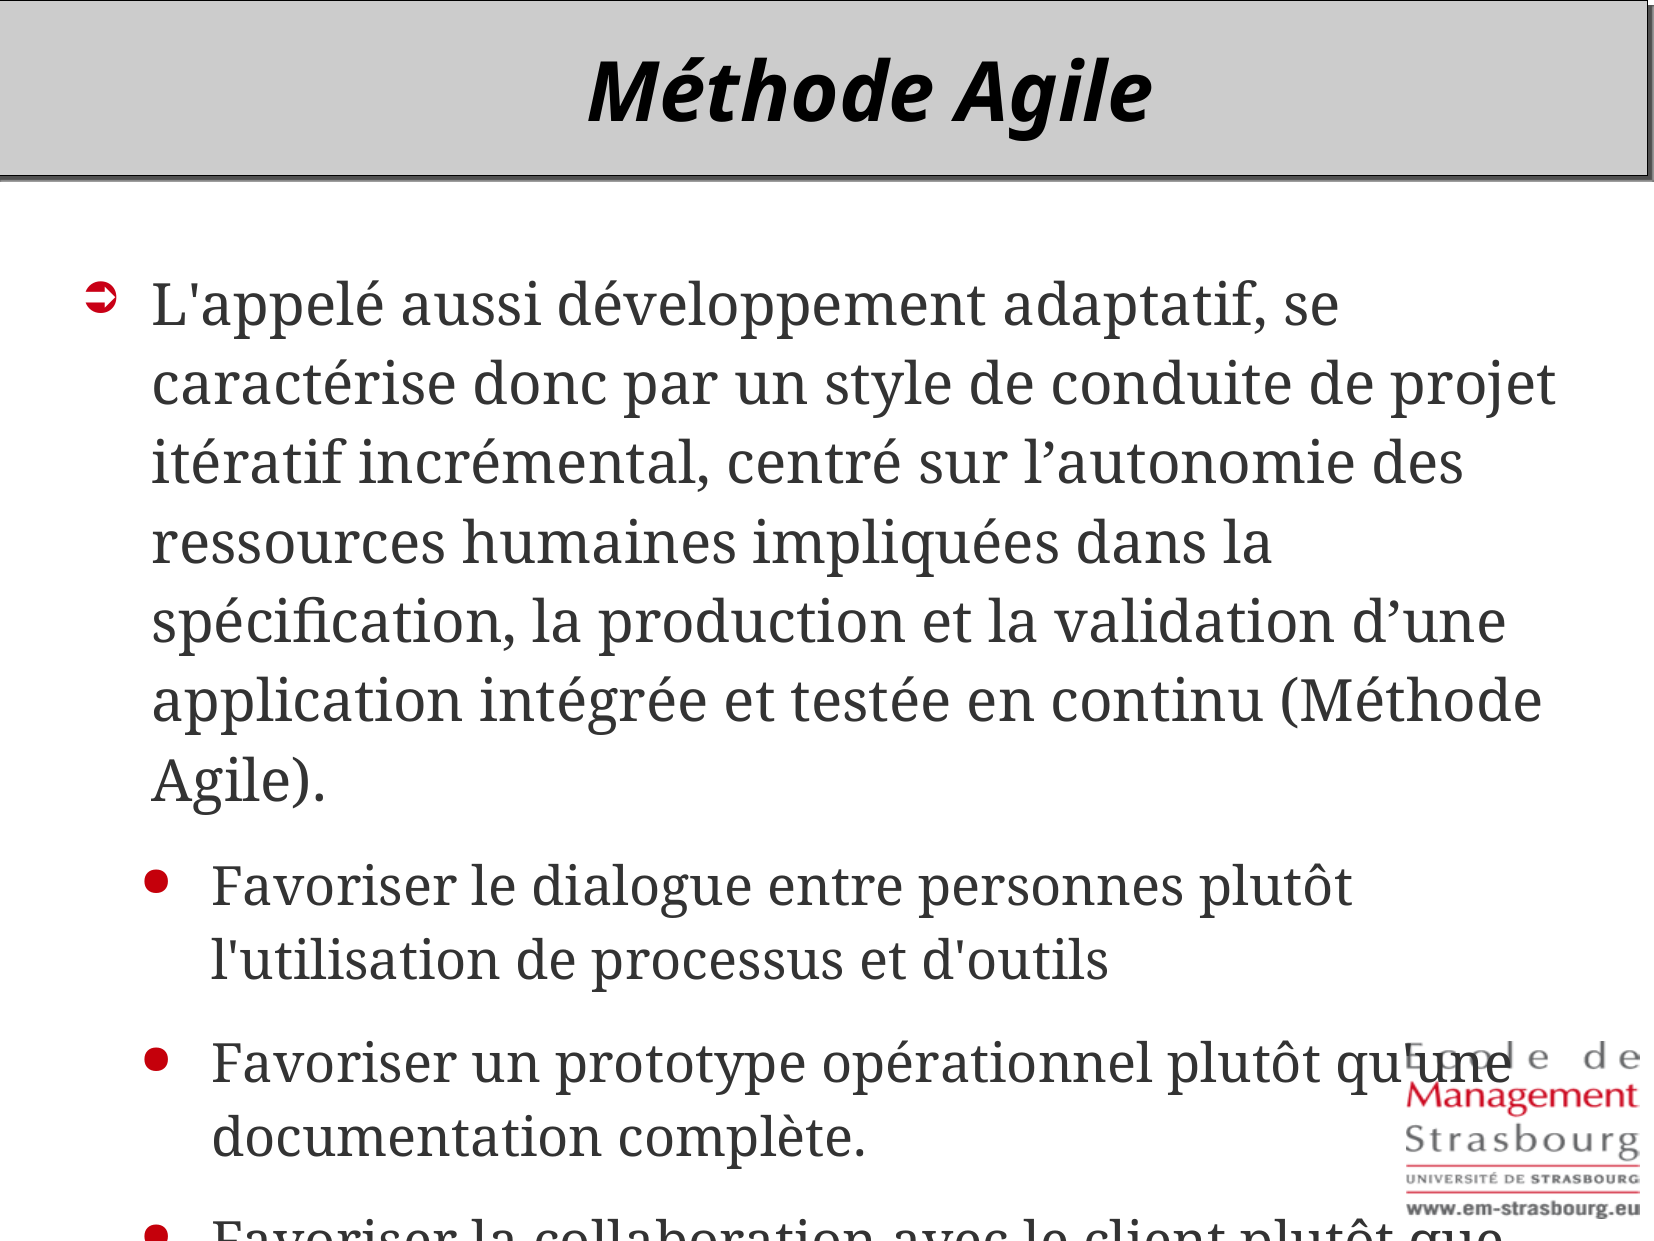

# Méthode Agile
L'appelé aussi développement adaptatif, se caractérise donc par un style de conduite de projet itératif incrémental, centré sur l’autonomie des ressources humaines impliquées dans la spécification, la production et la validation d’une application intégrée et testée en continu (Méthode Agile).
Favoriser le dialogue entre personnes plutôt l'utilisation de processus et d'outils
Favoriser un prototype opérationnel plutôt qu'une documentation complète.
Favoriser la collaboration avec le client plutôt que suivre une négociation contractuelle planifiée.
Favoriser la réactivité face au changement plutôt que suivre un plan.